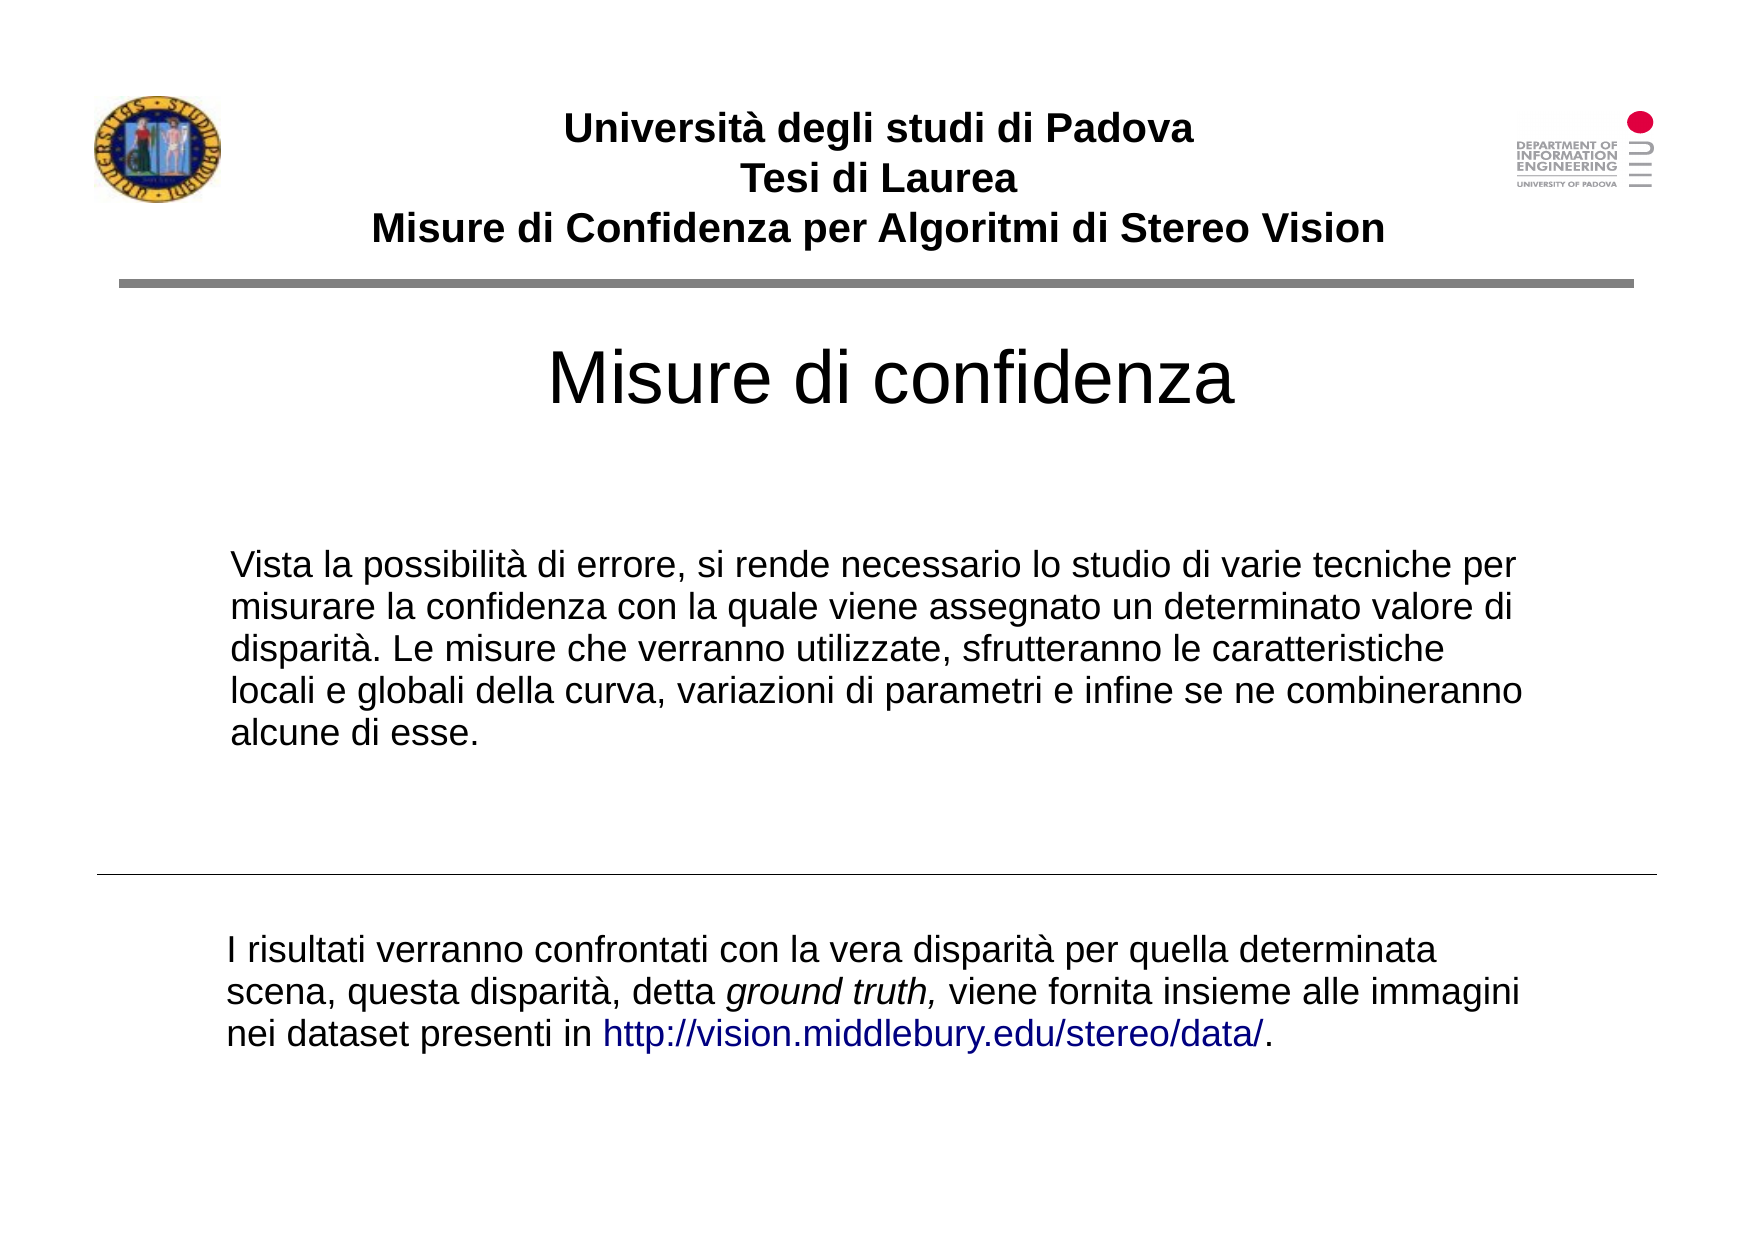

Università degli studi di Padova
Tesi di Laurea
Misure di Confidenza per Algoritmi di Stereo Vision
# Misure di confidenza
Vista la possibilità di errore, si rende necessario lo studio di varie tecniche per misurare la confidenza con la quale viene assegnato un determinato valore di disparità. Le misure che verranno utilizzate, sfrutteranno le caratteristiche locali e globali della curva, variazioni di parametri e infine se ne combineranno alcune di esse.
I risultati verranno confrontati con la vera disparità per quella determinata scena, questa disparità, detta ground truth, viene fornita insieme alle immagini nei dataset presenti in http://vision.middlebury.edu/stereo/data/.